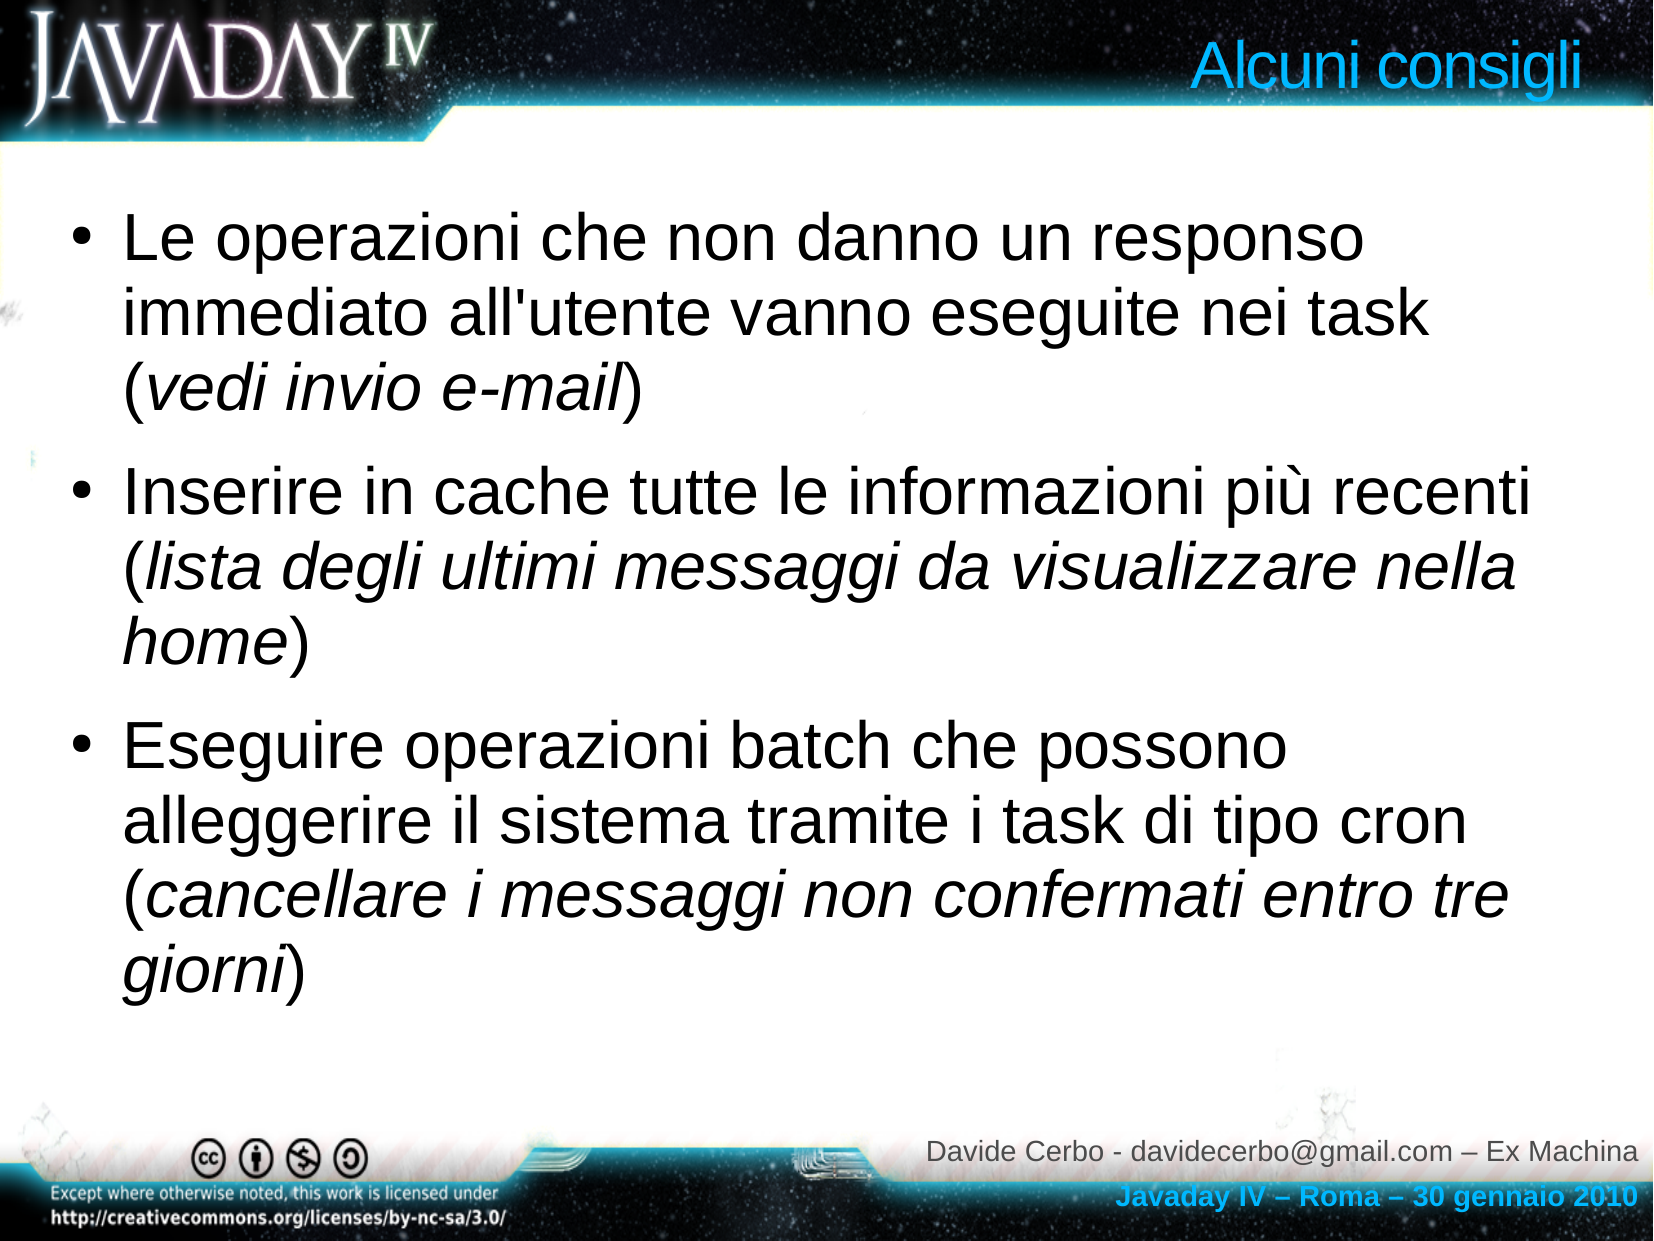

# Alcuni consigli
Le operazioni che non danno un responso immediato all'utente vanno eseguite nei task (vedi invio e-mail)
Inserire in cache tutte le informazioni più recenti (lista degli ultimi messaggi da visualizzare nella home)
Eseguire operazioni batch che possono alleggerire il sistema tramite i task di tipo cron (cancellare i messaggi non confermati entro tre giorni)